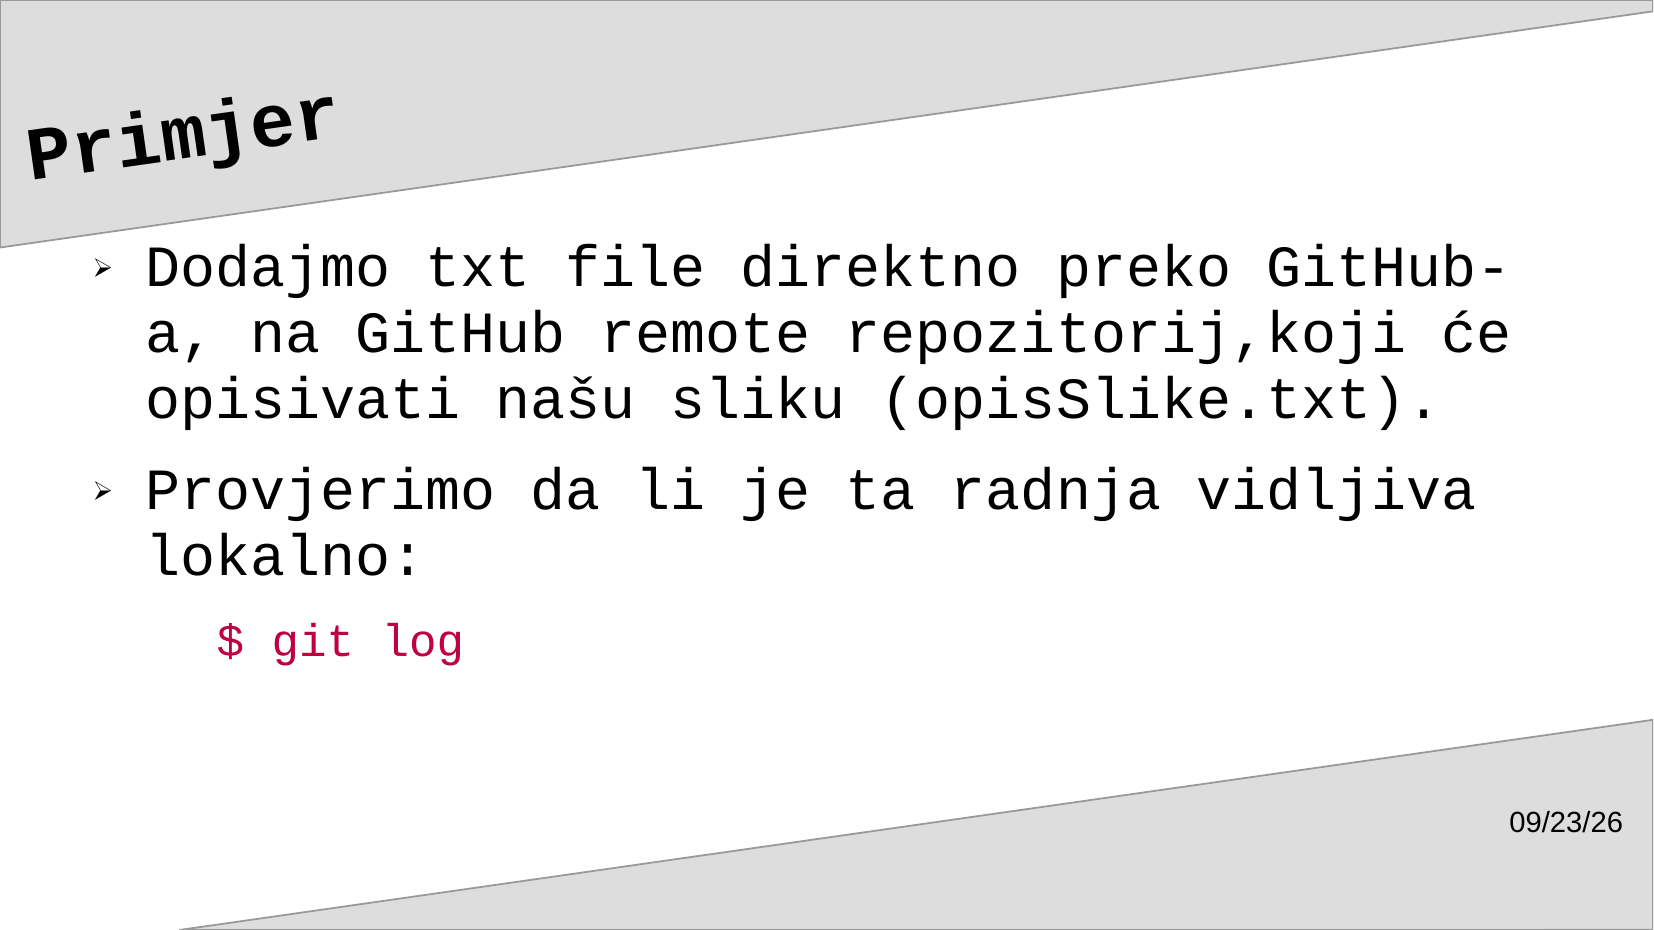

# Primjer
Dodajmo txt file direktno preko GitHub-a, na GitHub remote repozitorij,koji će opisivati našu sliku (opisSlike.txt).
Provjerimo da li je ta radnja vidljiva lokalno:
$ git log
104